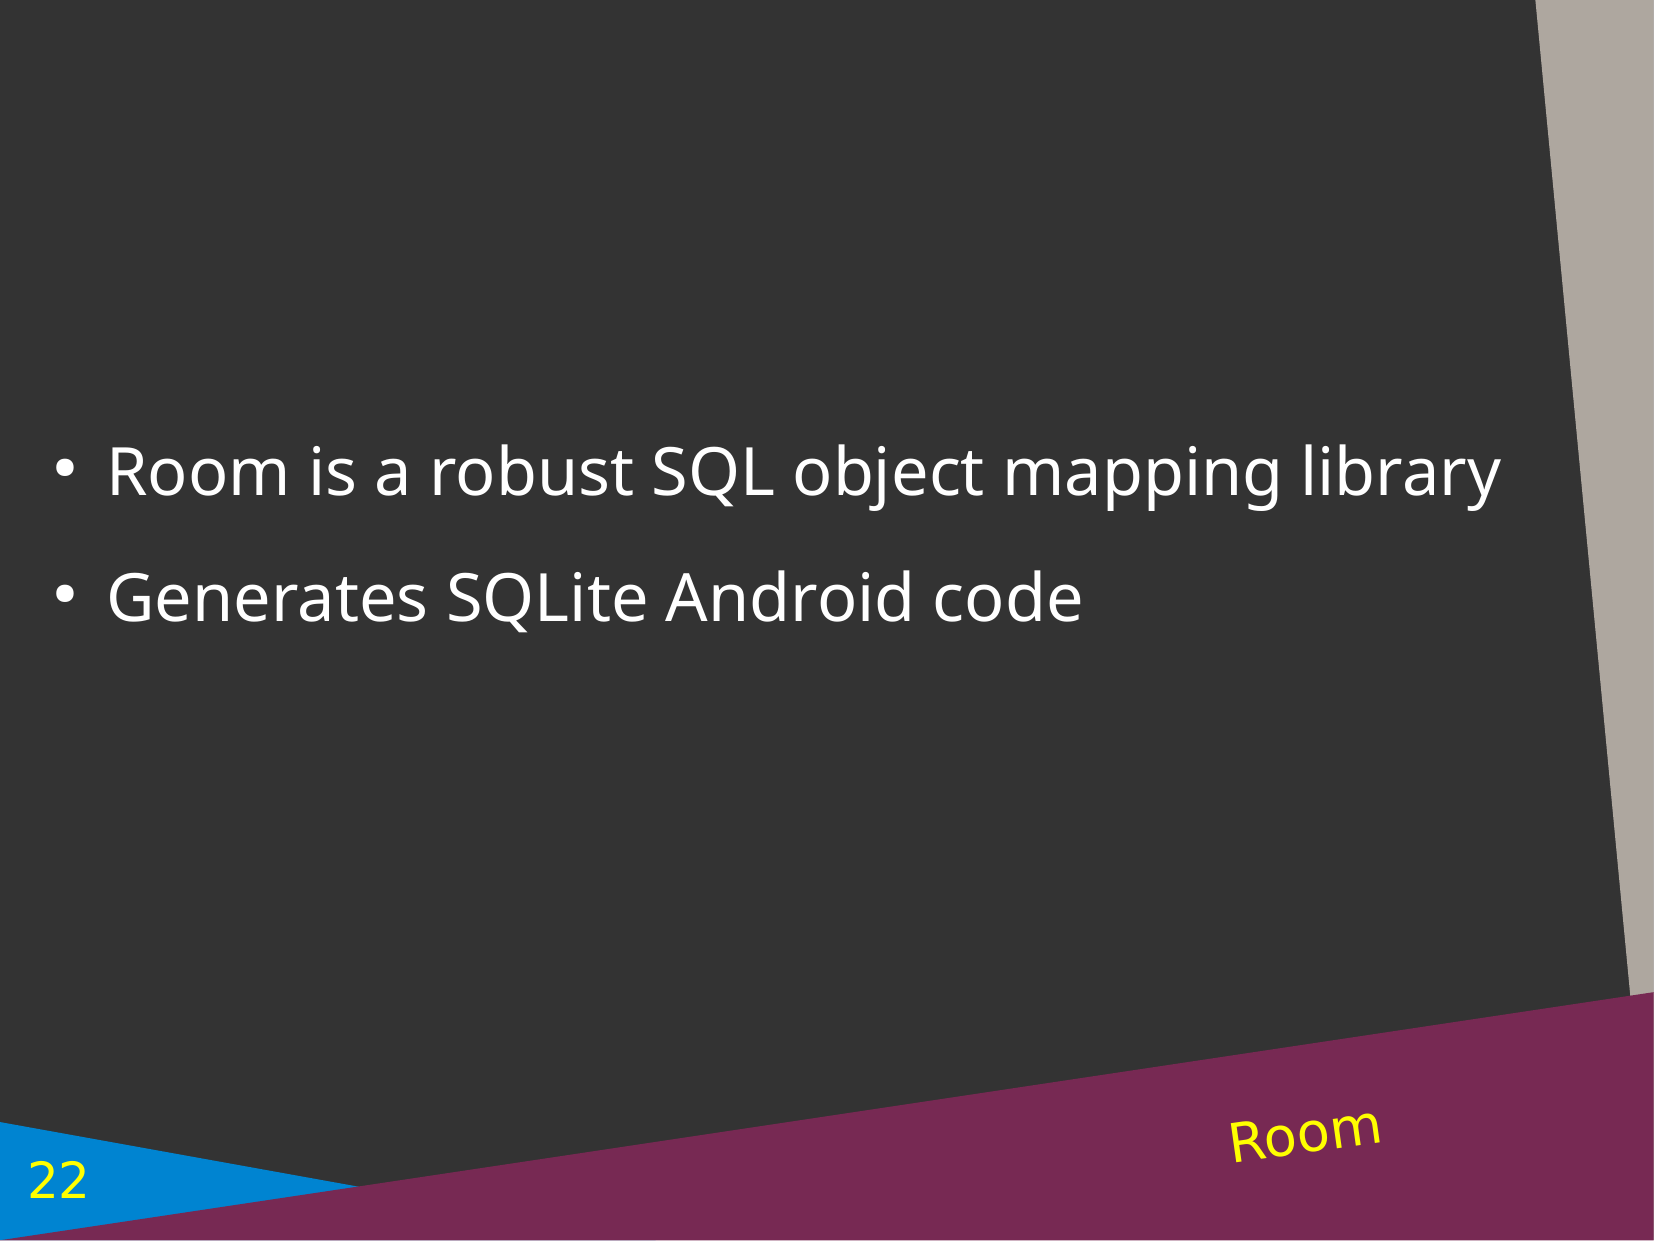

Room is a robust SQL object mapping library
Generates SQLite Android code
# Room
22